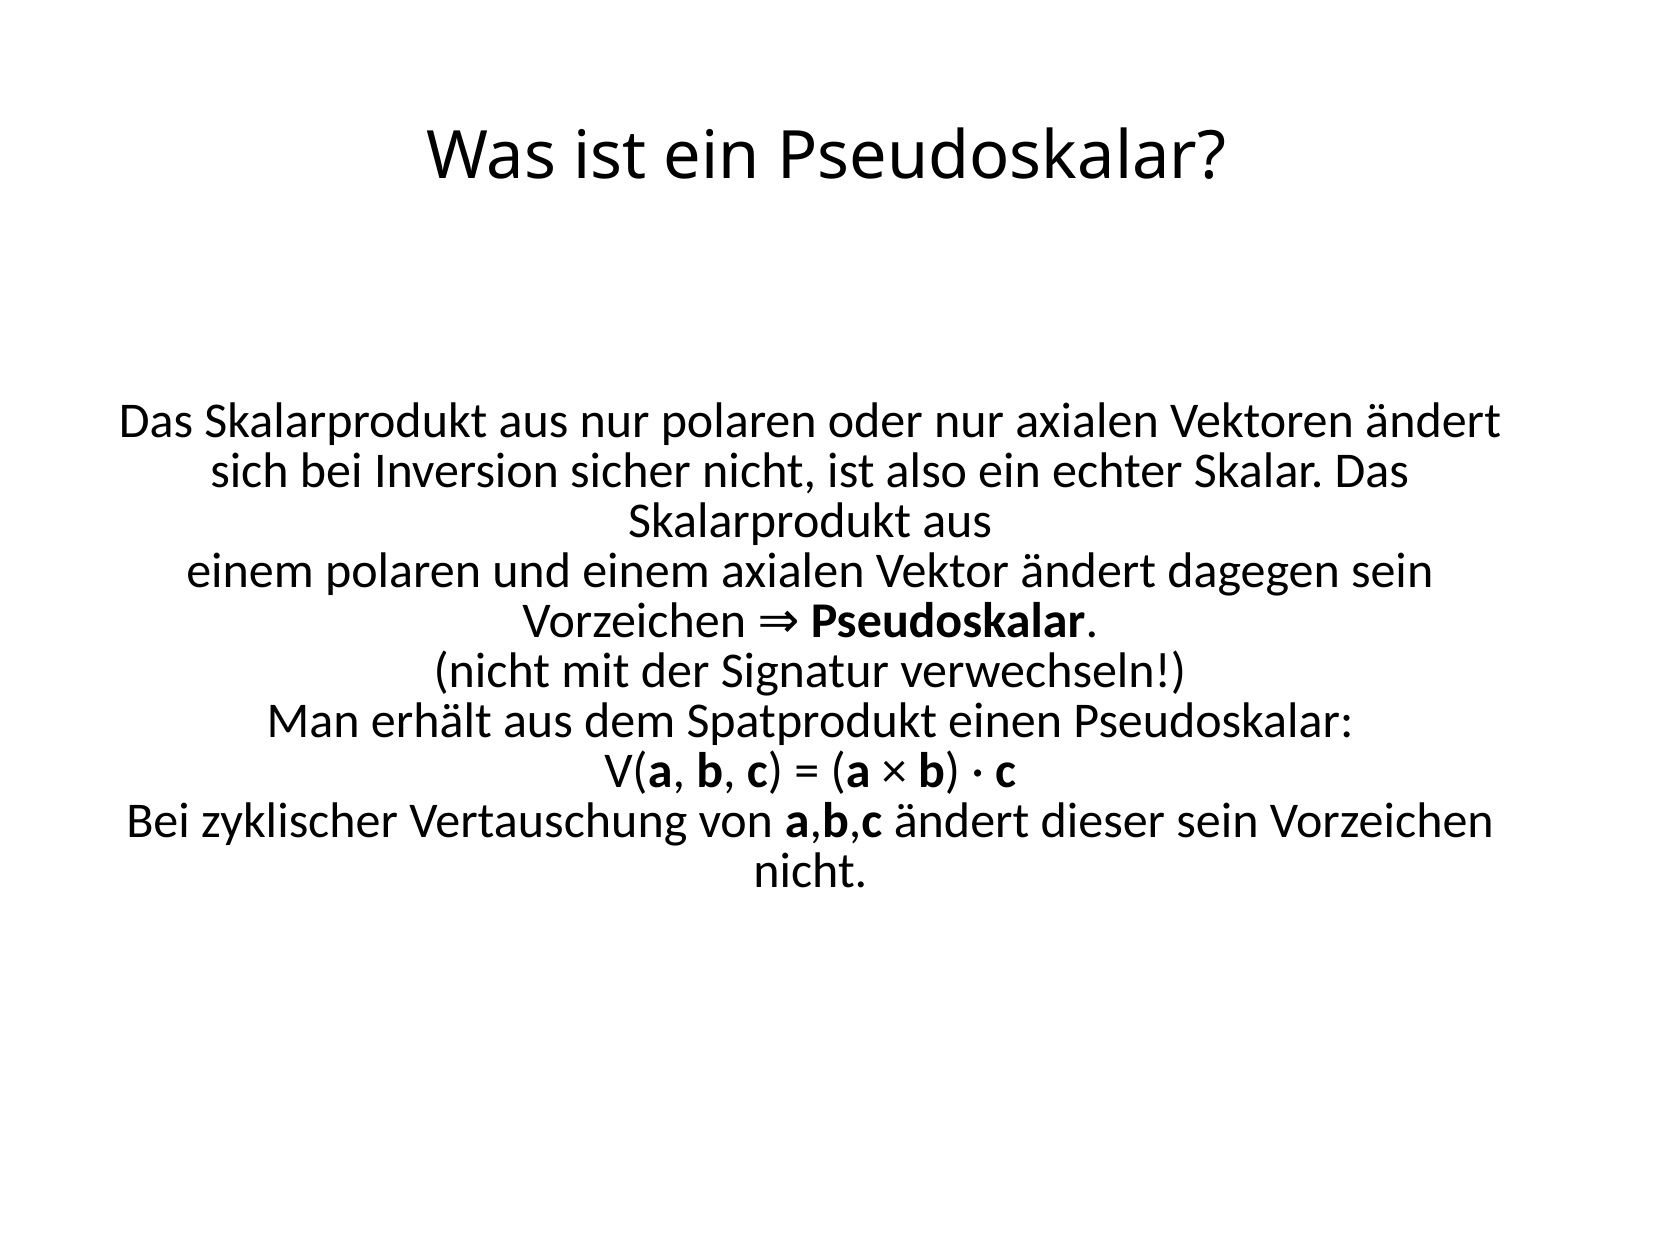

# Was ist ein Pseudoskalar?
Das Skalarprodukt aus nur polaren oder nur axialen Vektoren ändert
sich bei Inversion sicher nicht, ist also ein echter Skalar. Das Skalarprodukt aus
einem polaren und einem axialen Vektor ändert dagegen sein Vorzeichen ⇒ Pseudoskalar.
(nicht mit der Signatur verwechseln!)
Man erhält aus dem Spatprodukt einen Pseudoskalar: V(a, b, c) = (a × b) · c
Bei zyklischer Vertauschung von a,b,c ändert dieser sein Vorzeichen nicht.